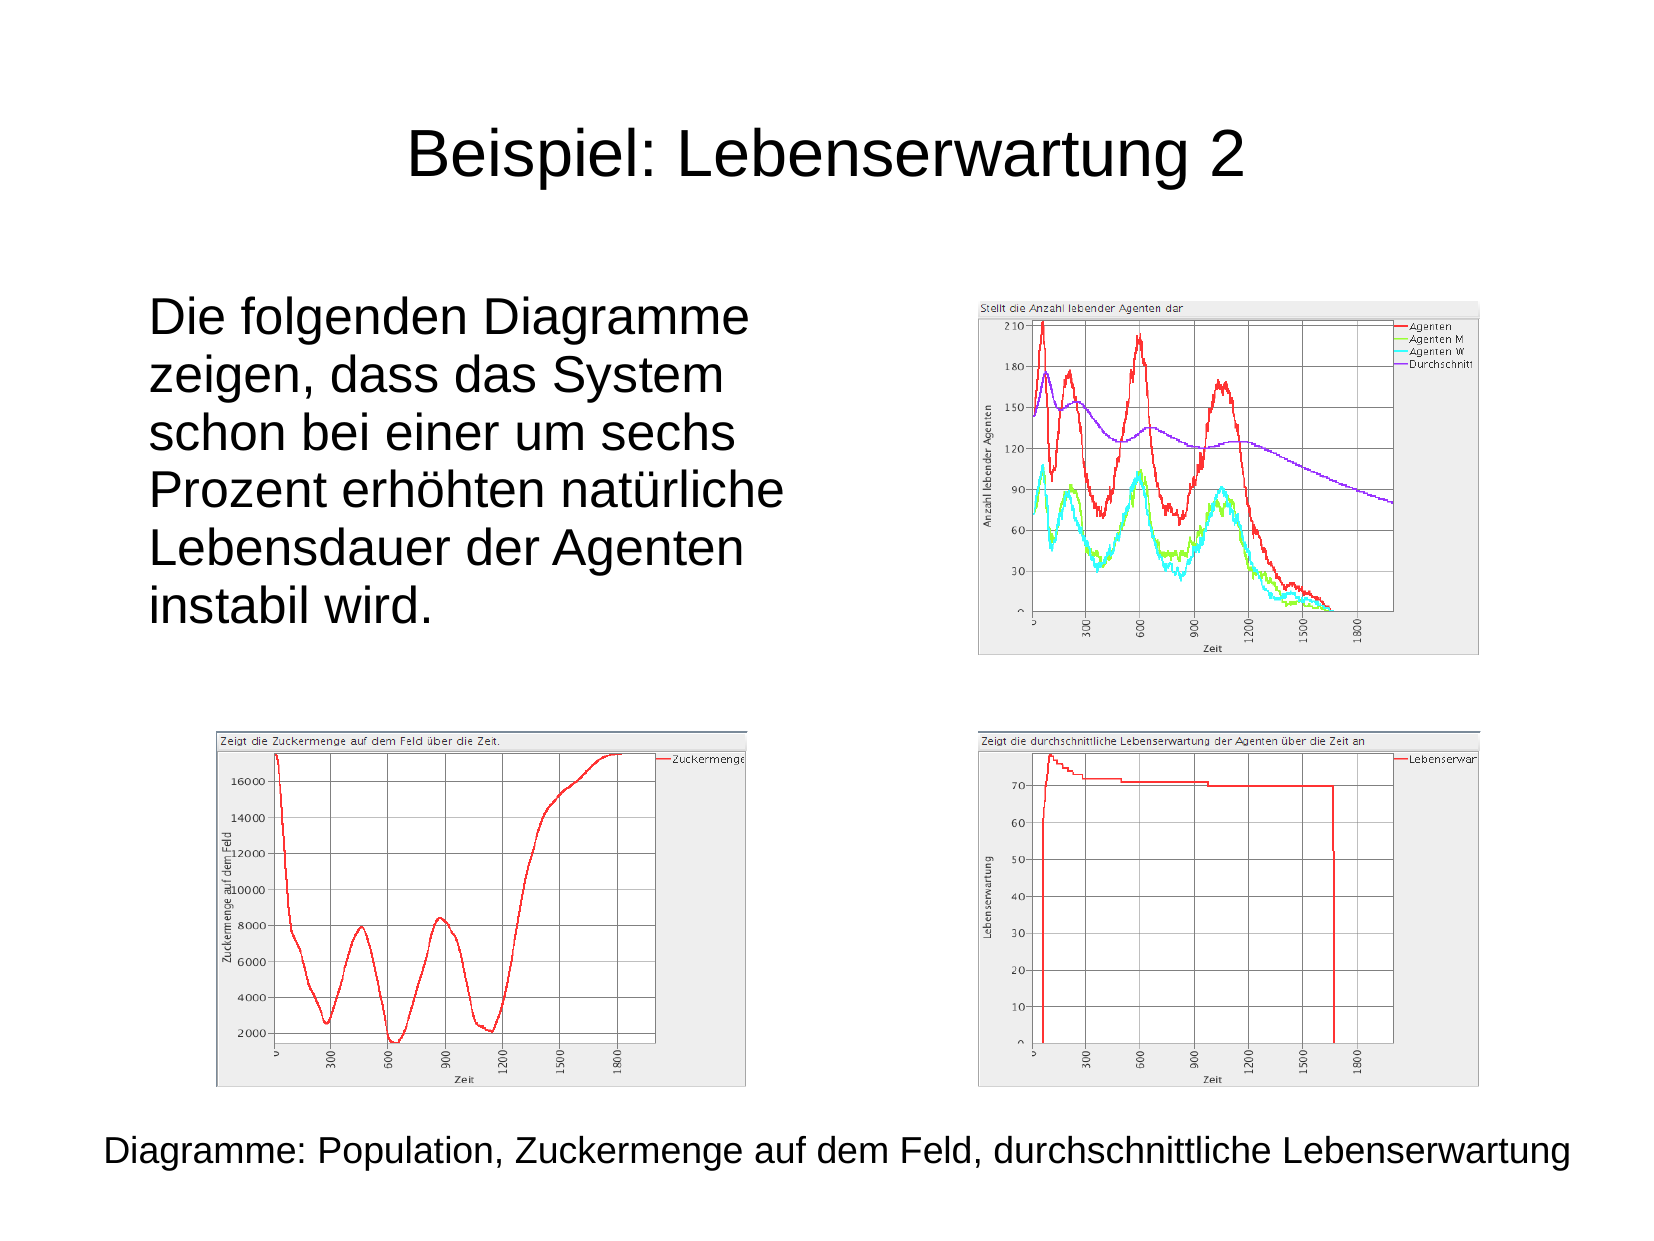

# Beispiel: Lebenserwartung 2
Diagramme: Population, Zuckermenge auf dem Feld, durchschnittliche Lebenserwartung